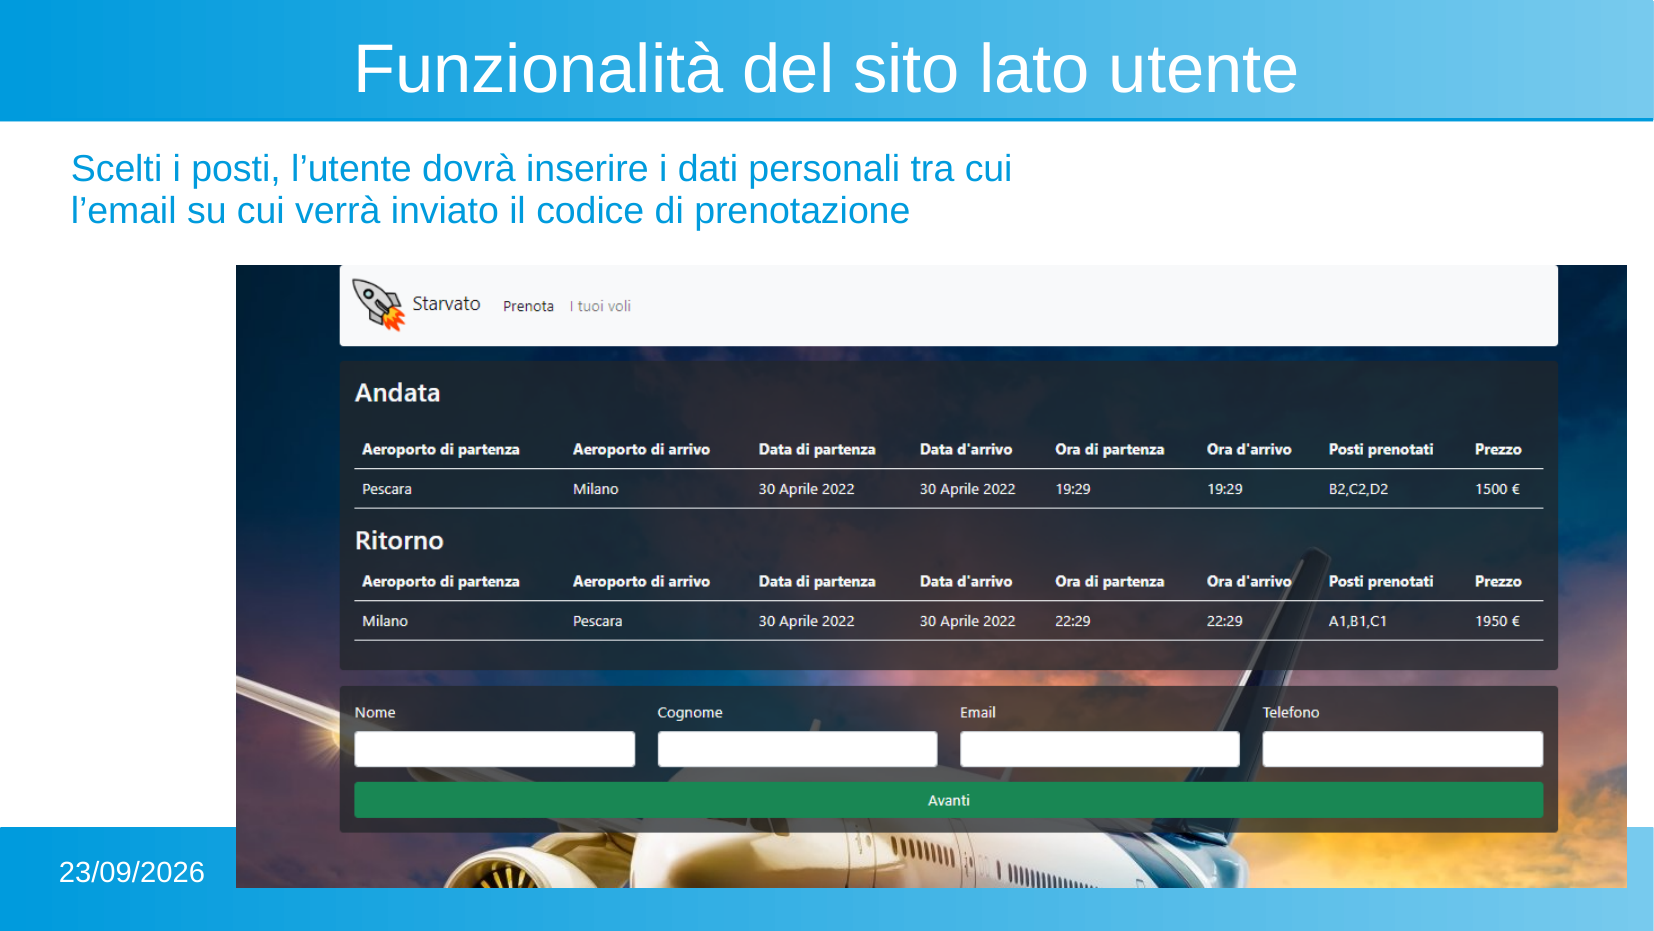

# Funzionalità del sito lato utente
Scelti i posti, l’utente dovrà inserire i dati personali tra cui l’email su cui verrà inviato il codice di prenotazione
5